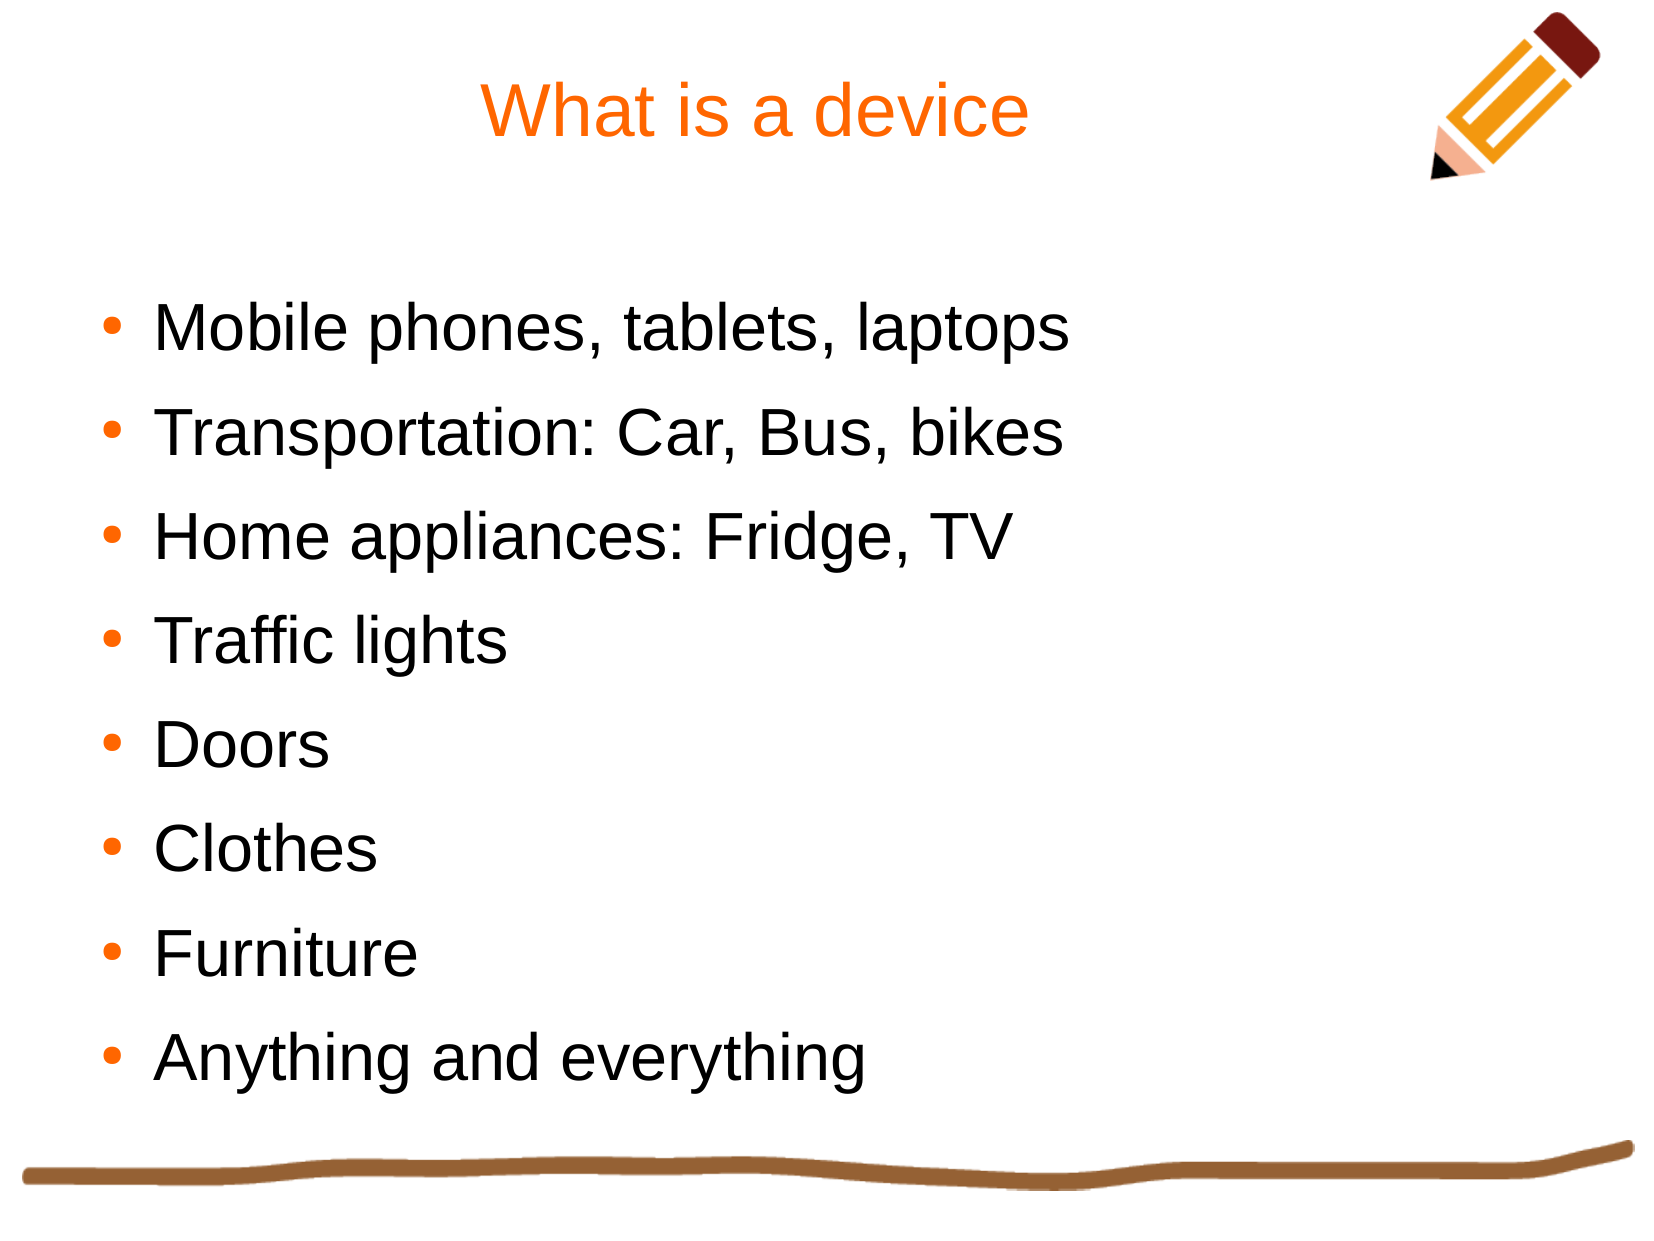

# What is a device
Mobile phones, tablets, laptops
Transportation: Car, Bus, bikes
Home appliances: Fridge, TV
Traffic lights
Doors
Clothes
Furniture
Anything and everything